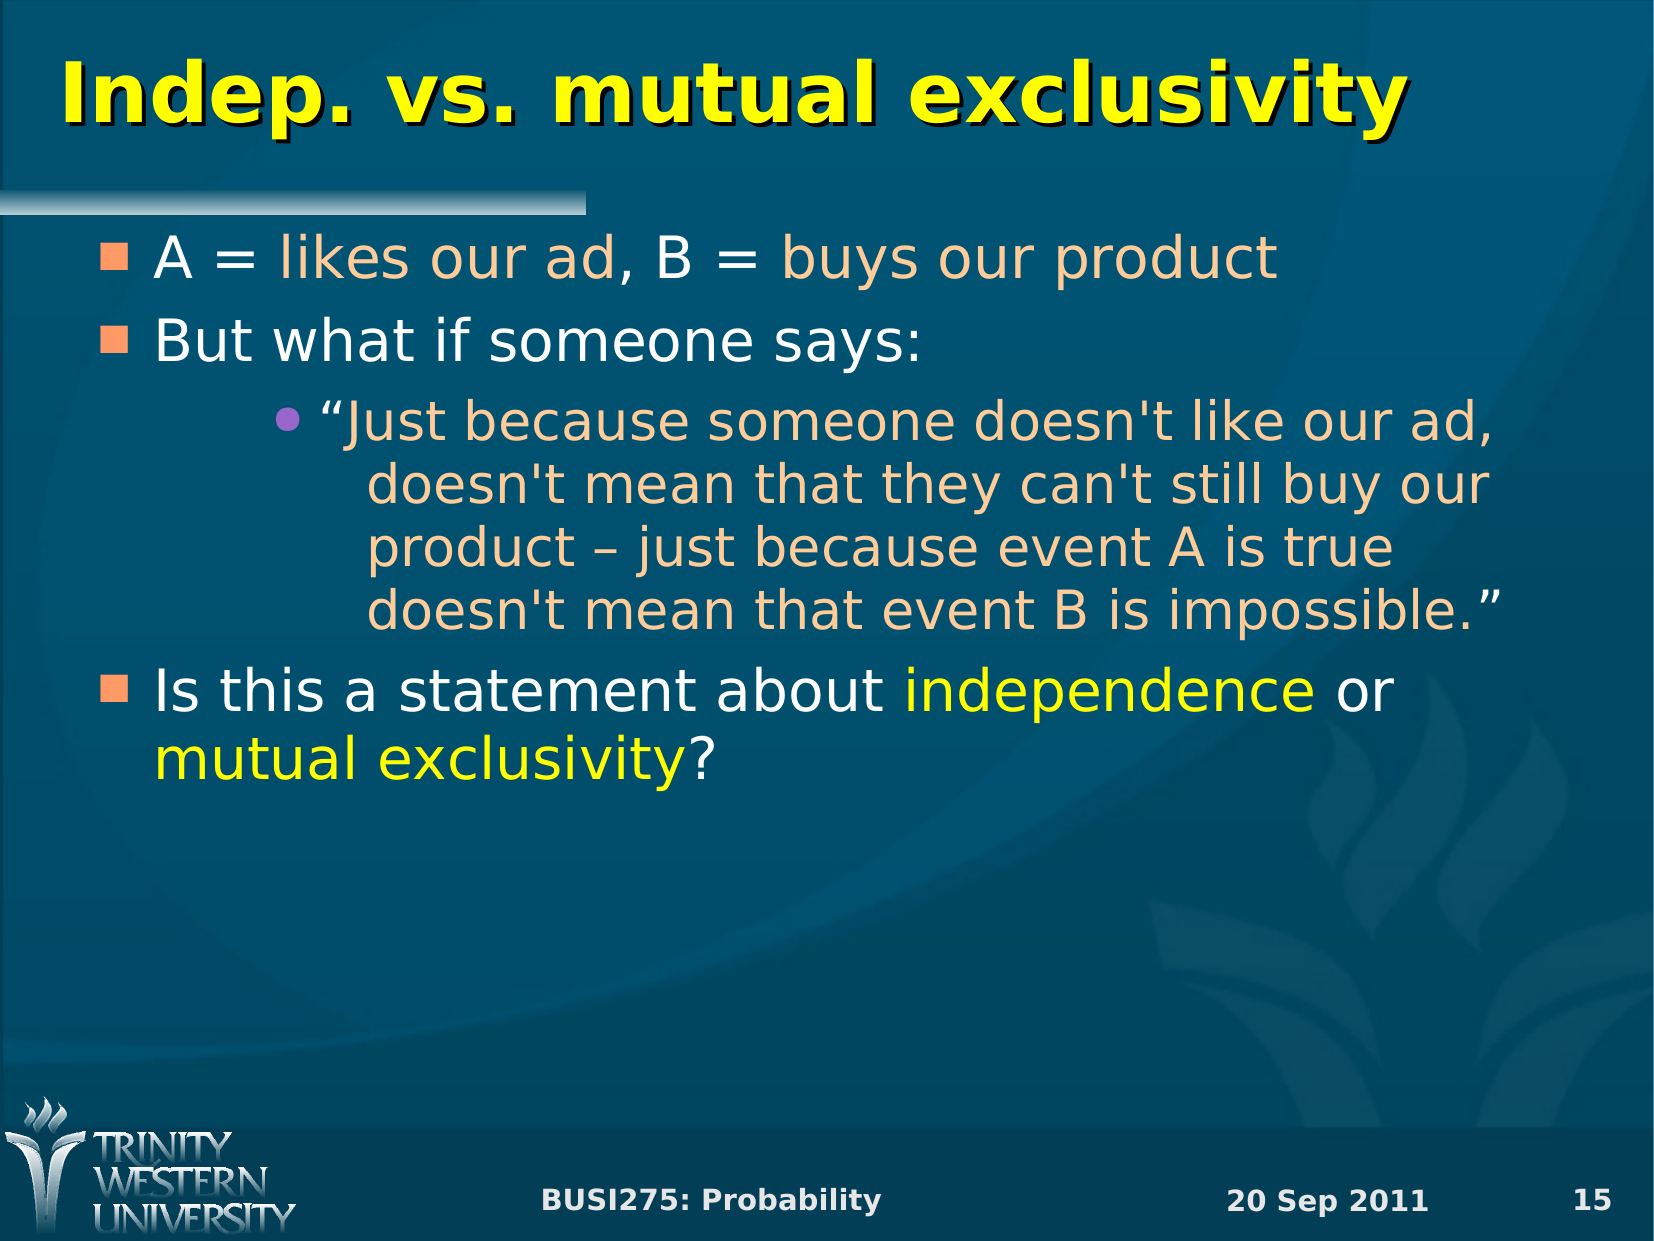

# Indep. vs. mutual exclusivity
A = likes our ad, B = buys our product
But what if someone says:
“Just because someone doesn't like our ad, doesn't mean that they can't still buy our product – just because event A is true doesn't mean that event B is impossible.”
Is this a statement about independence or mutual exclusivity?
BUSI275: Probability
20 Sep 2011
15